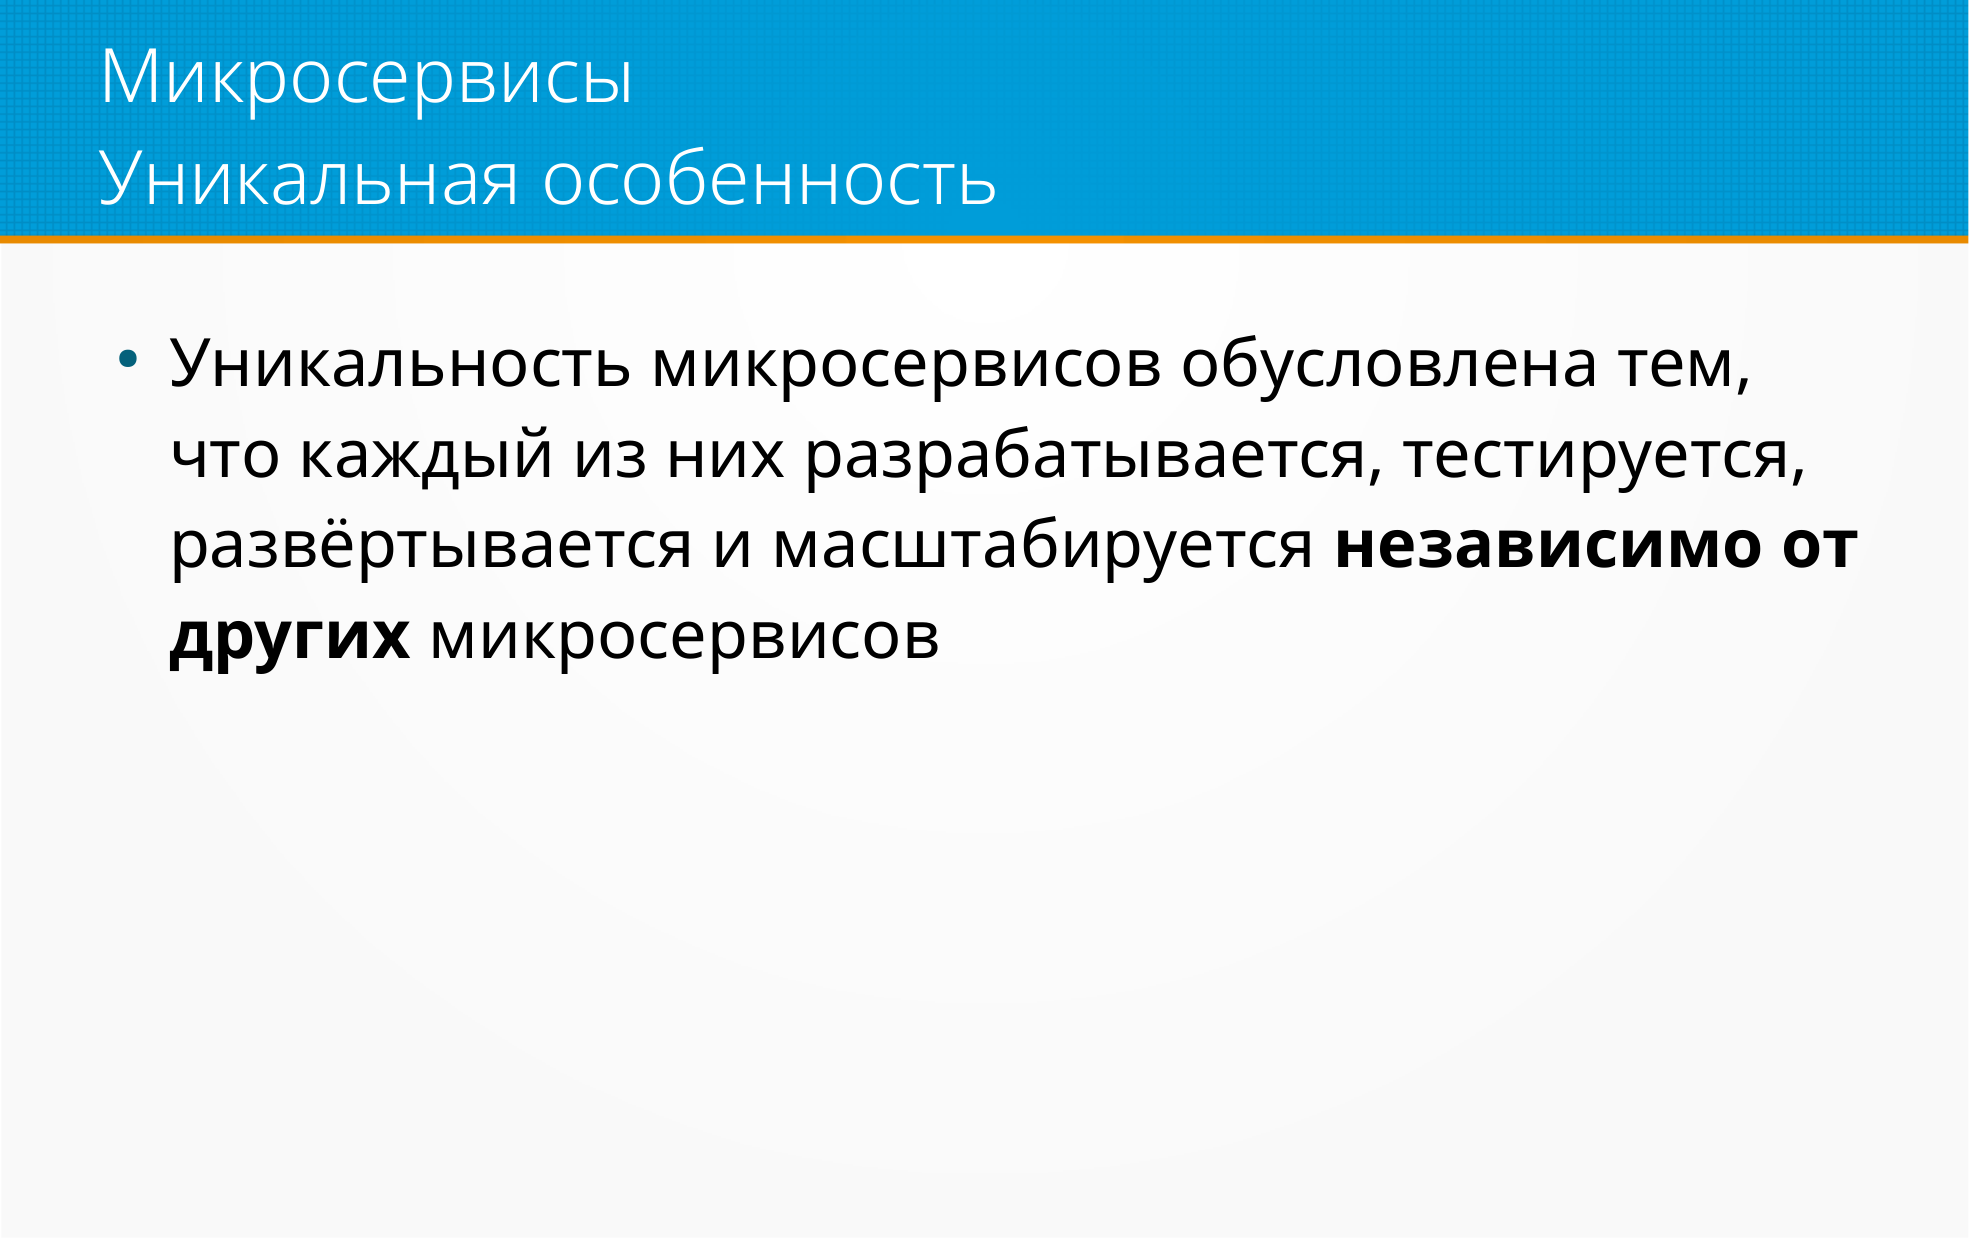

# Микросервисы Уникальная особенность
Уникальность микросервисов обусловлена тем, что каждый из них разрабатывается, тестируется, развёртывается и масштабируется независимо от других микросервисов